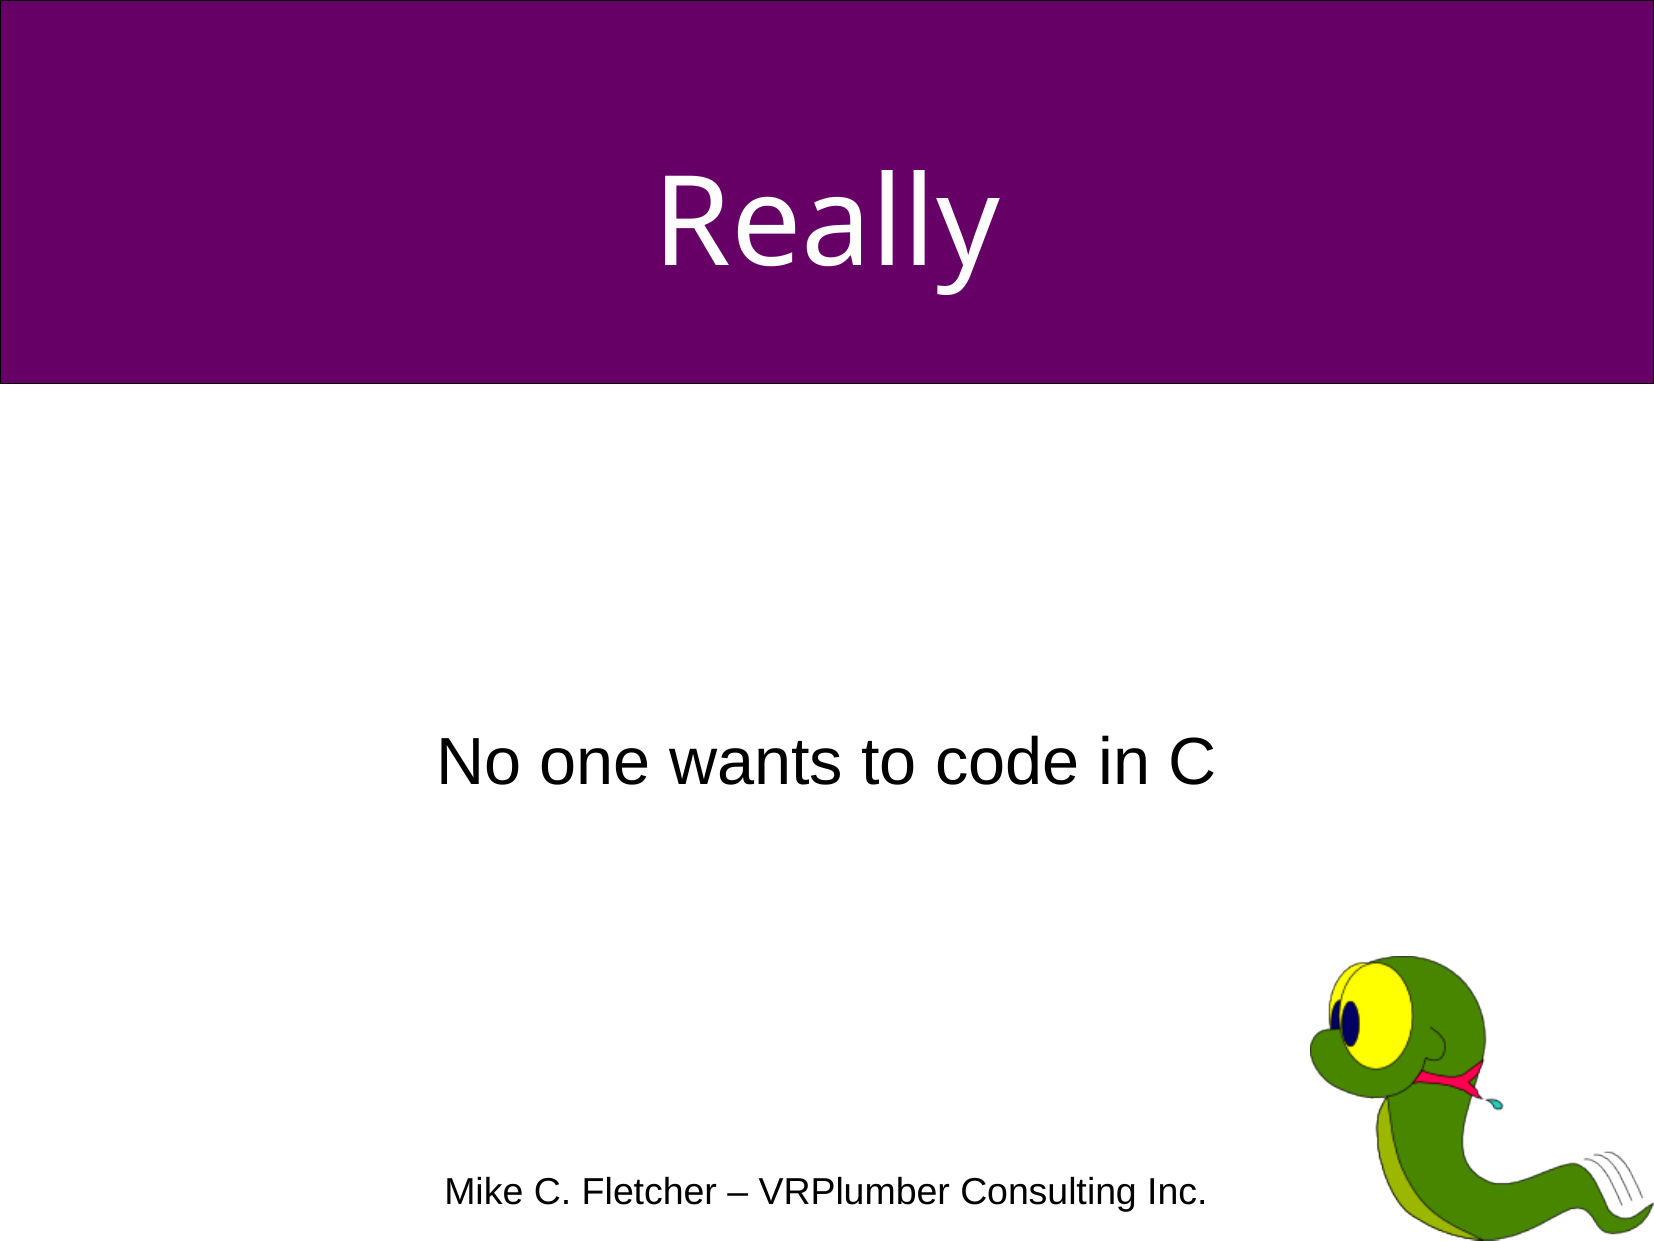

# Really
No one wants to code in C